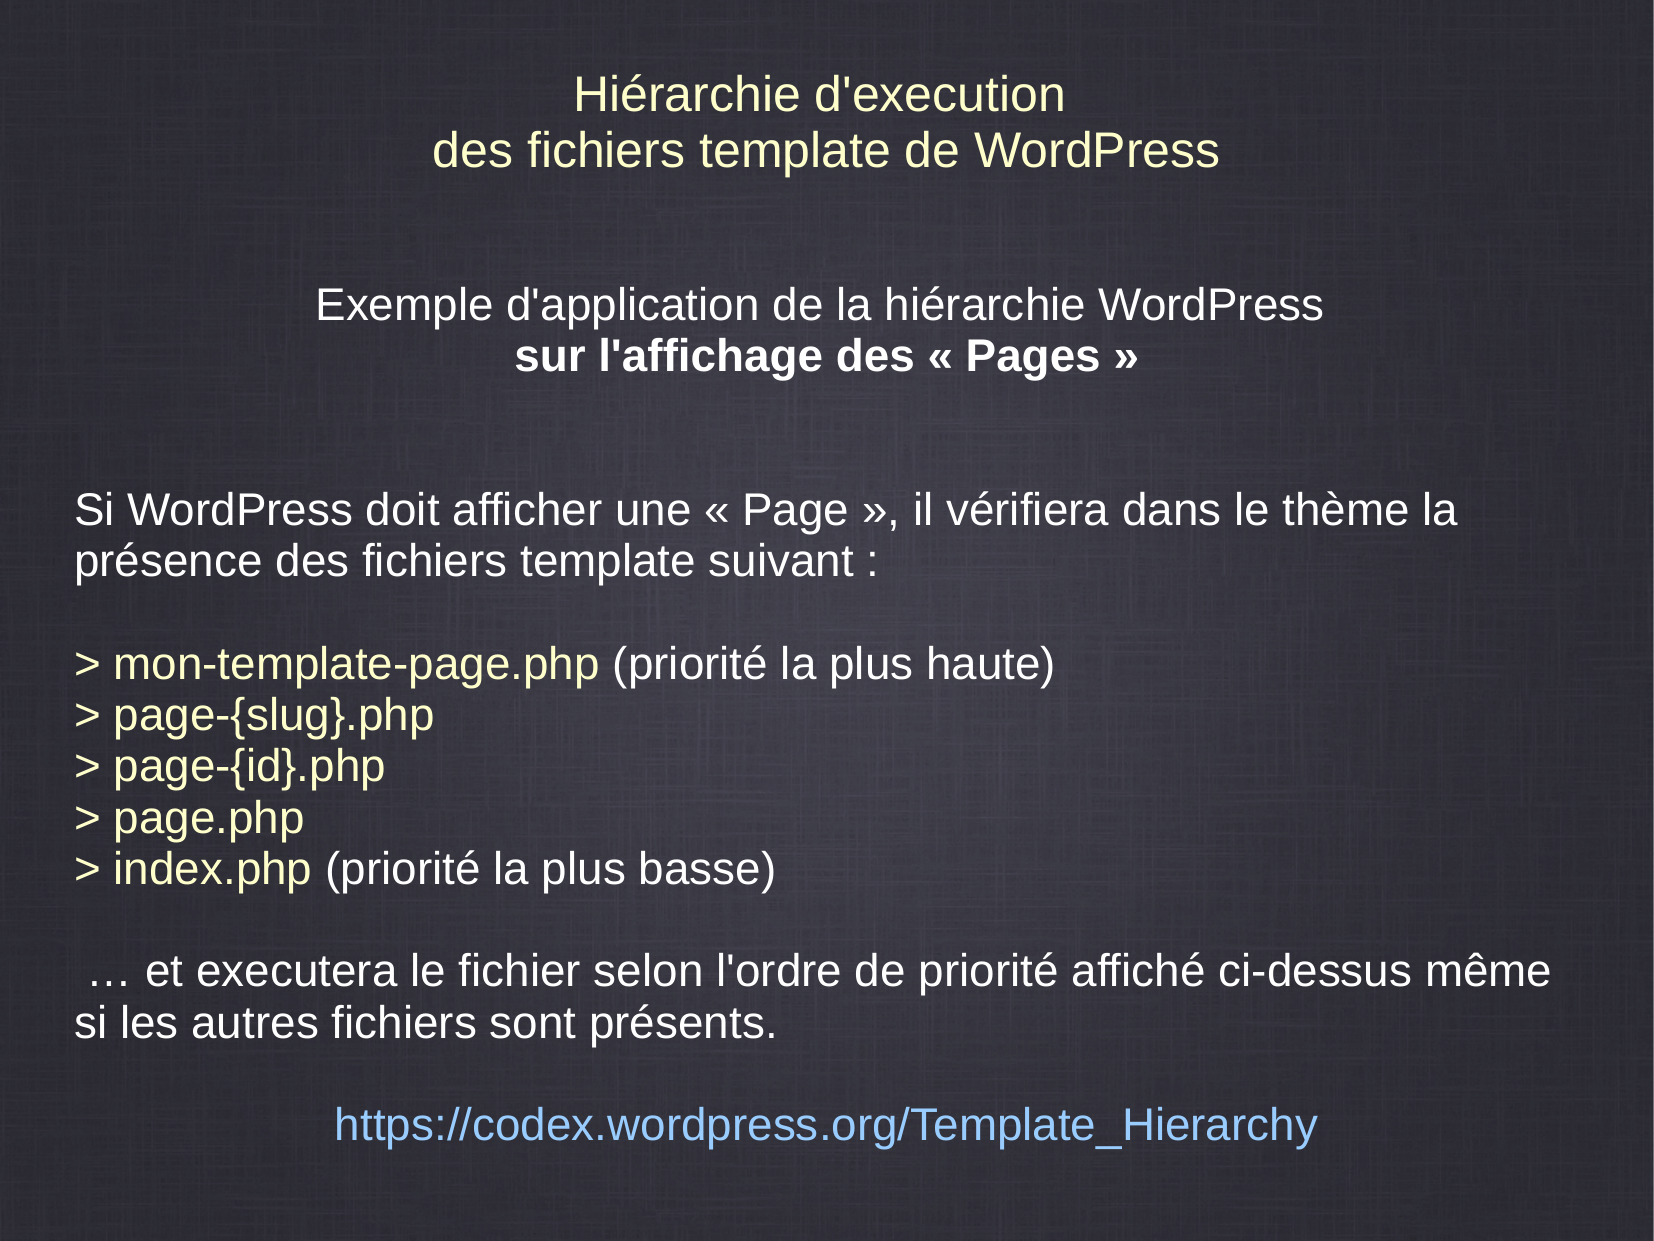

Hiérarchie d'execution
des fichiers template de WordPress
Exemple d'application de la hiérarchie WordPress
sur l'affichage des « Pages »
Si WordPress doit afficher une « Page », il vérifiera dans le thème la présence des fichiers template suivant :
> mon-template-page.php (priorité la plus haute)
> page-{slug}.php
> page-{id}.php
> page.php
> index.php (priorité la plus basse)
 … et executera le fichier selon l'ordre de priorité affiché ci-dessus même si les autres fichiers sont présents.
https://codex.wordpress.org/Template_Hierarchy